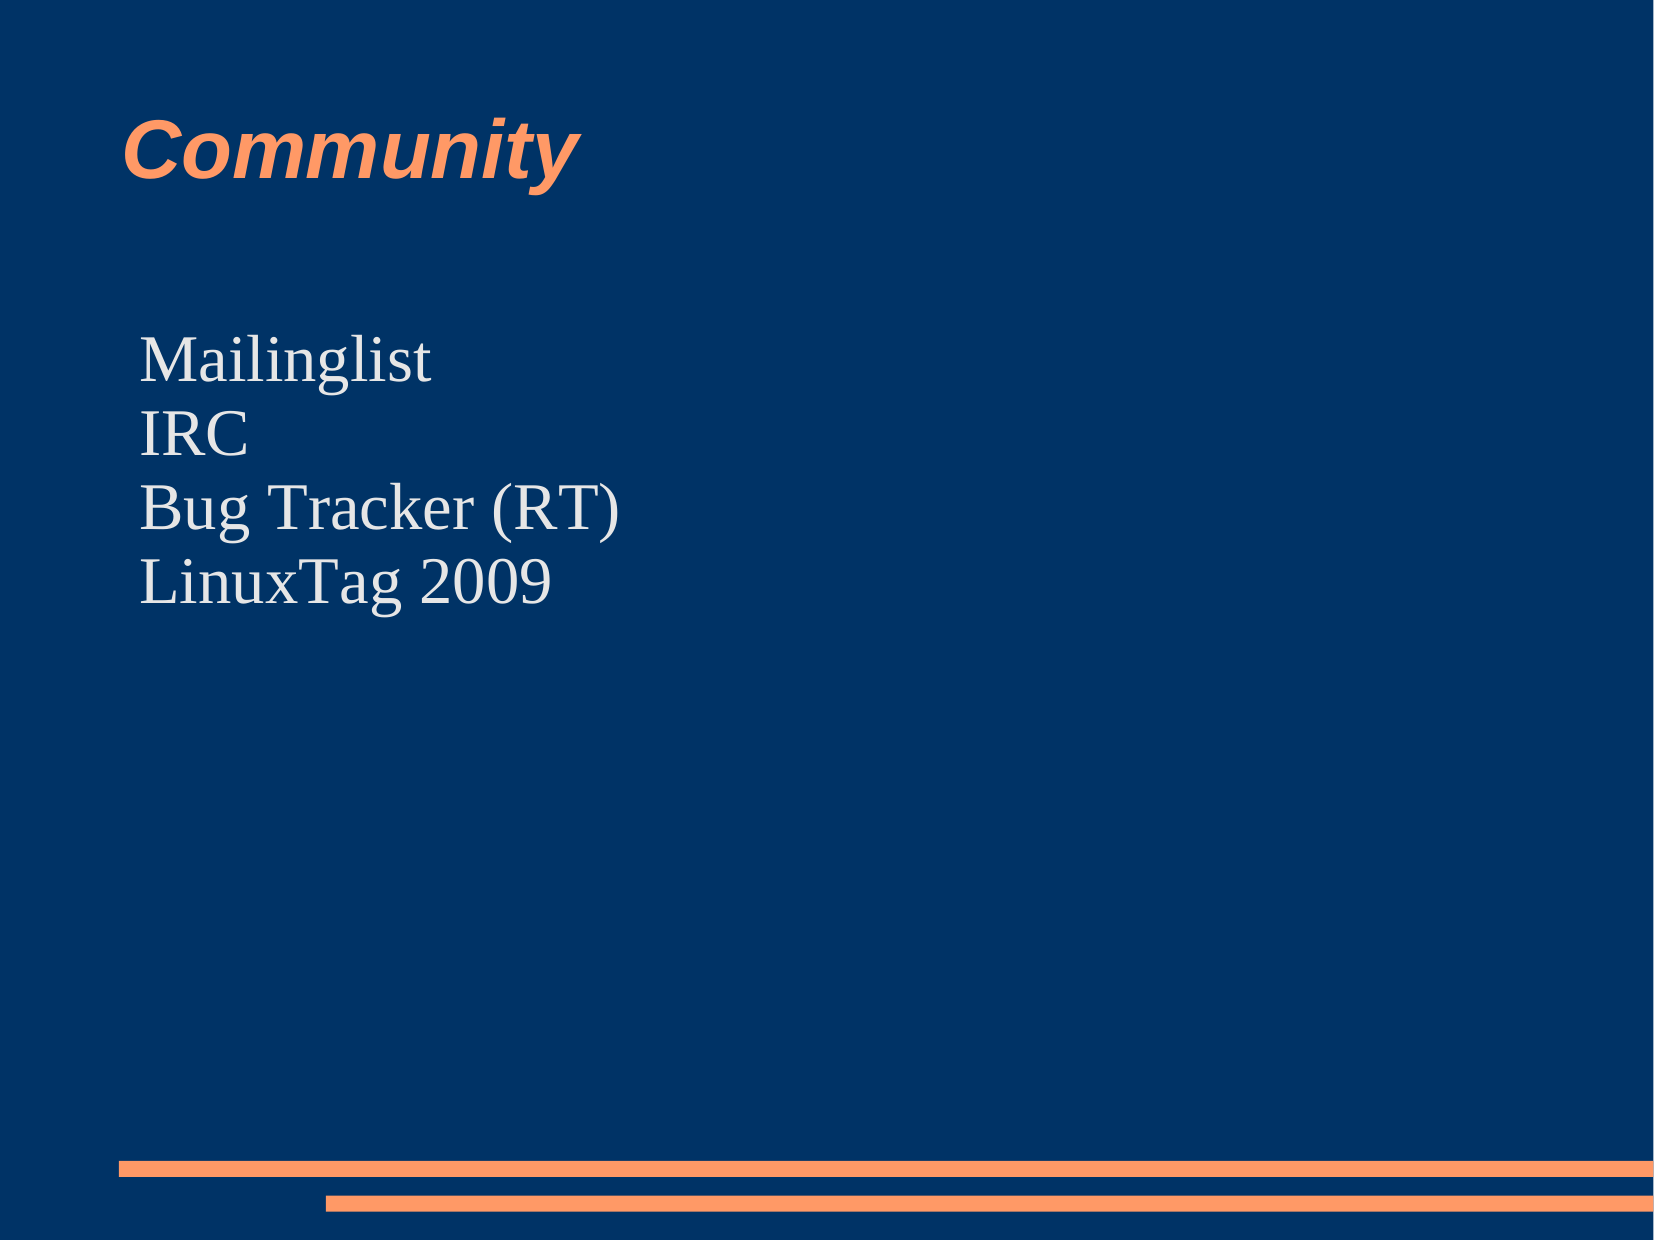

# Community
Mailinglist
IRC
Bug Tracker (RT)
LinuxTag 2009